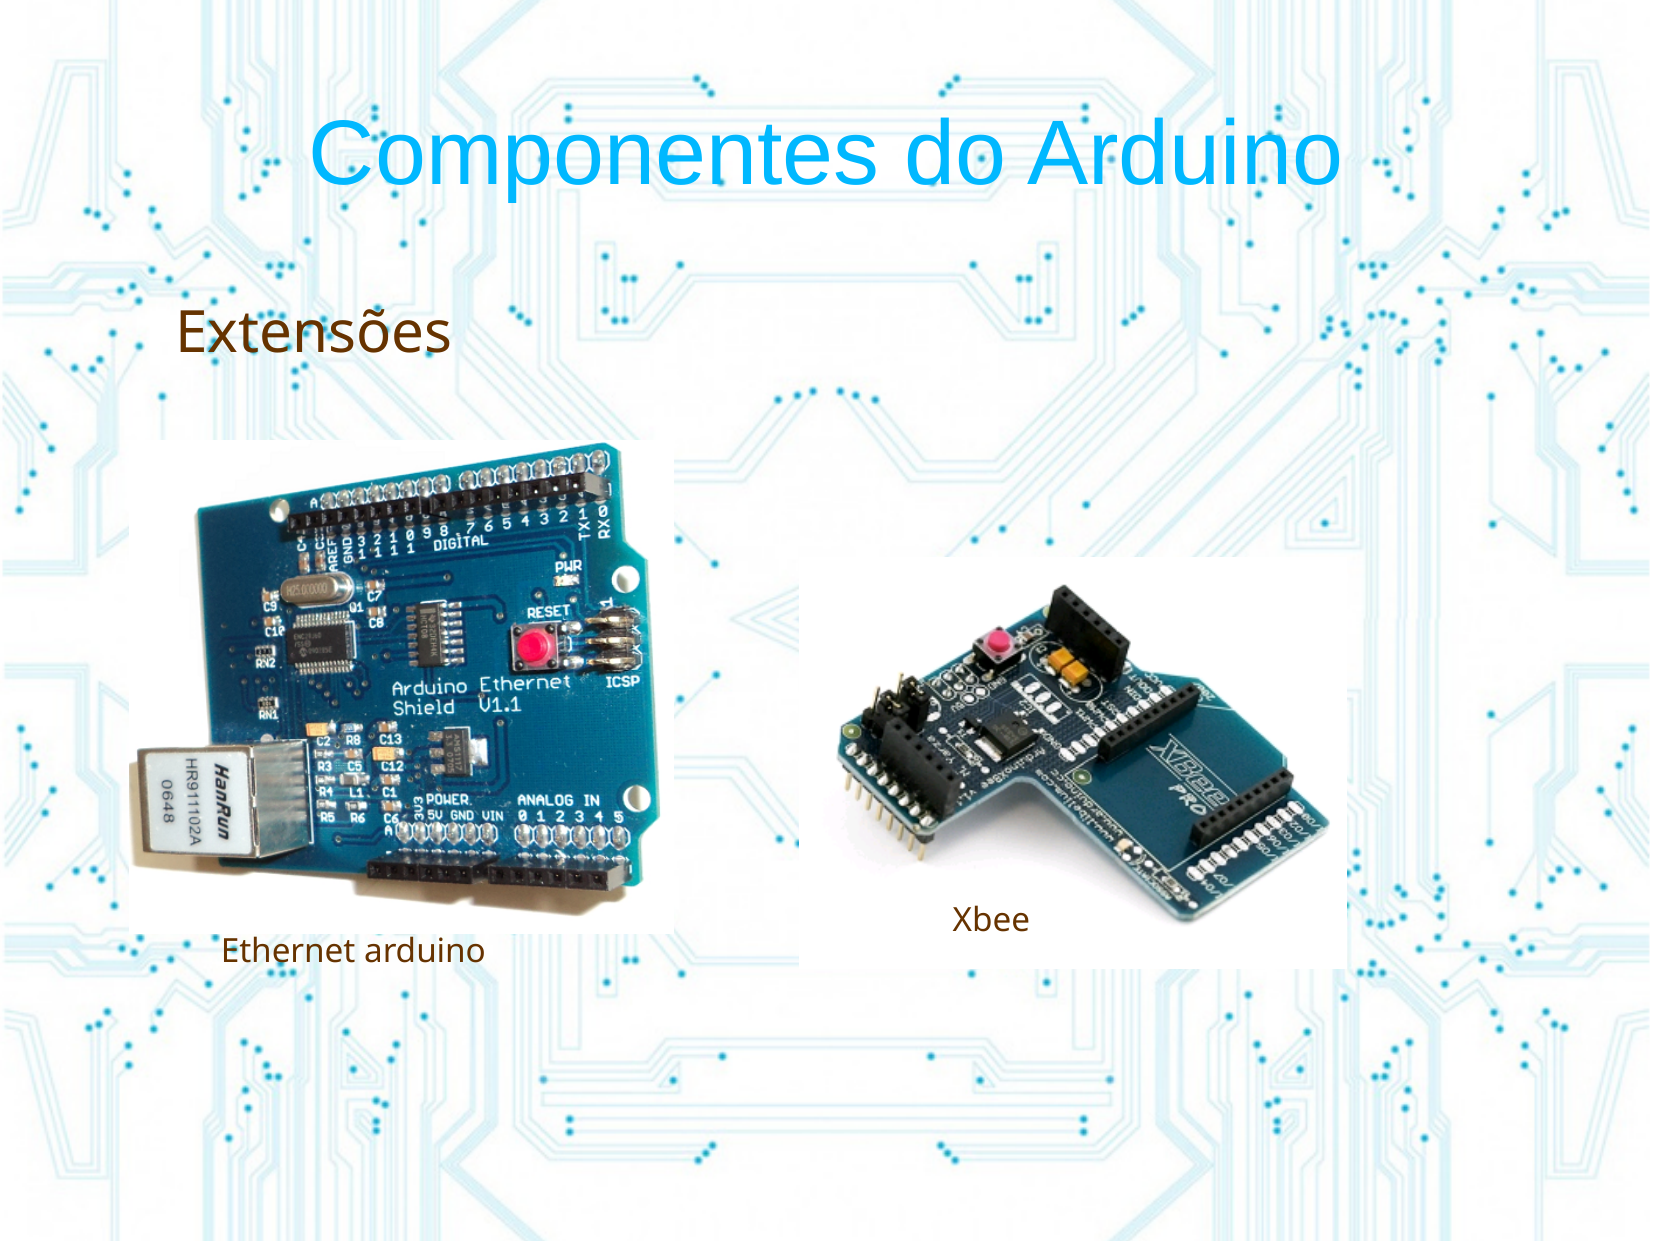

# Componentes do Arduino
Extensões
Xbee
Ethernet arduino